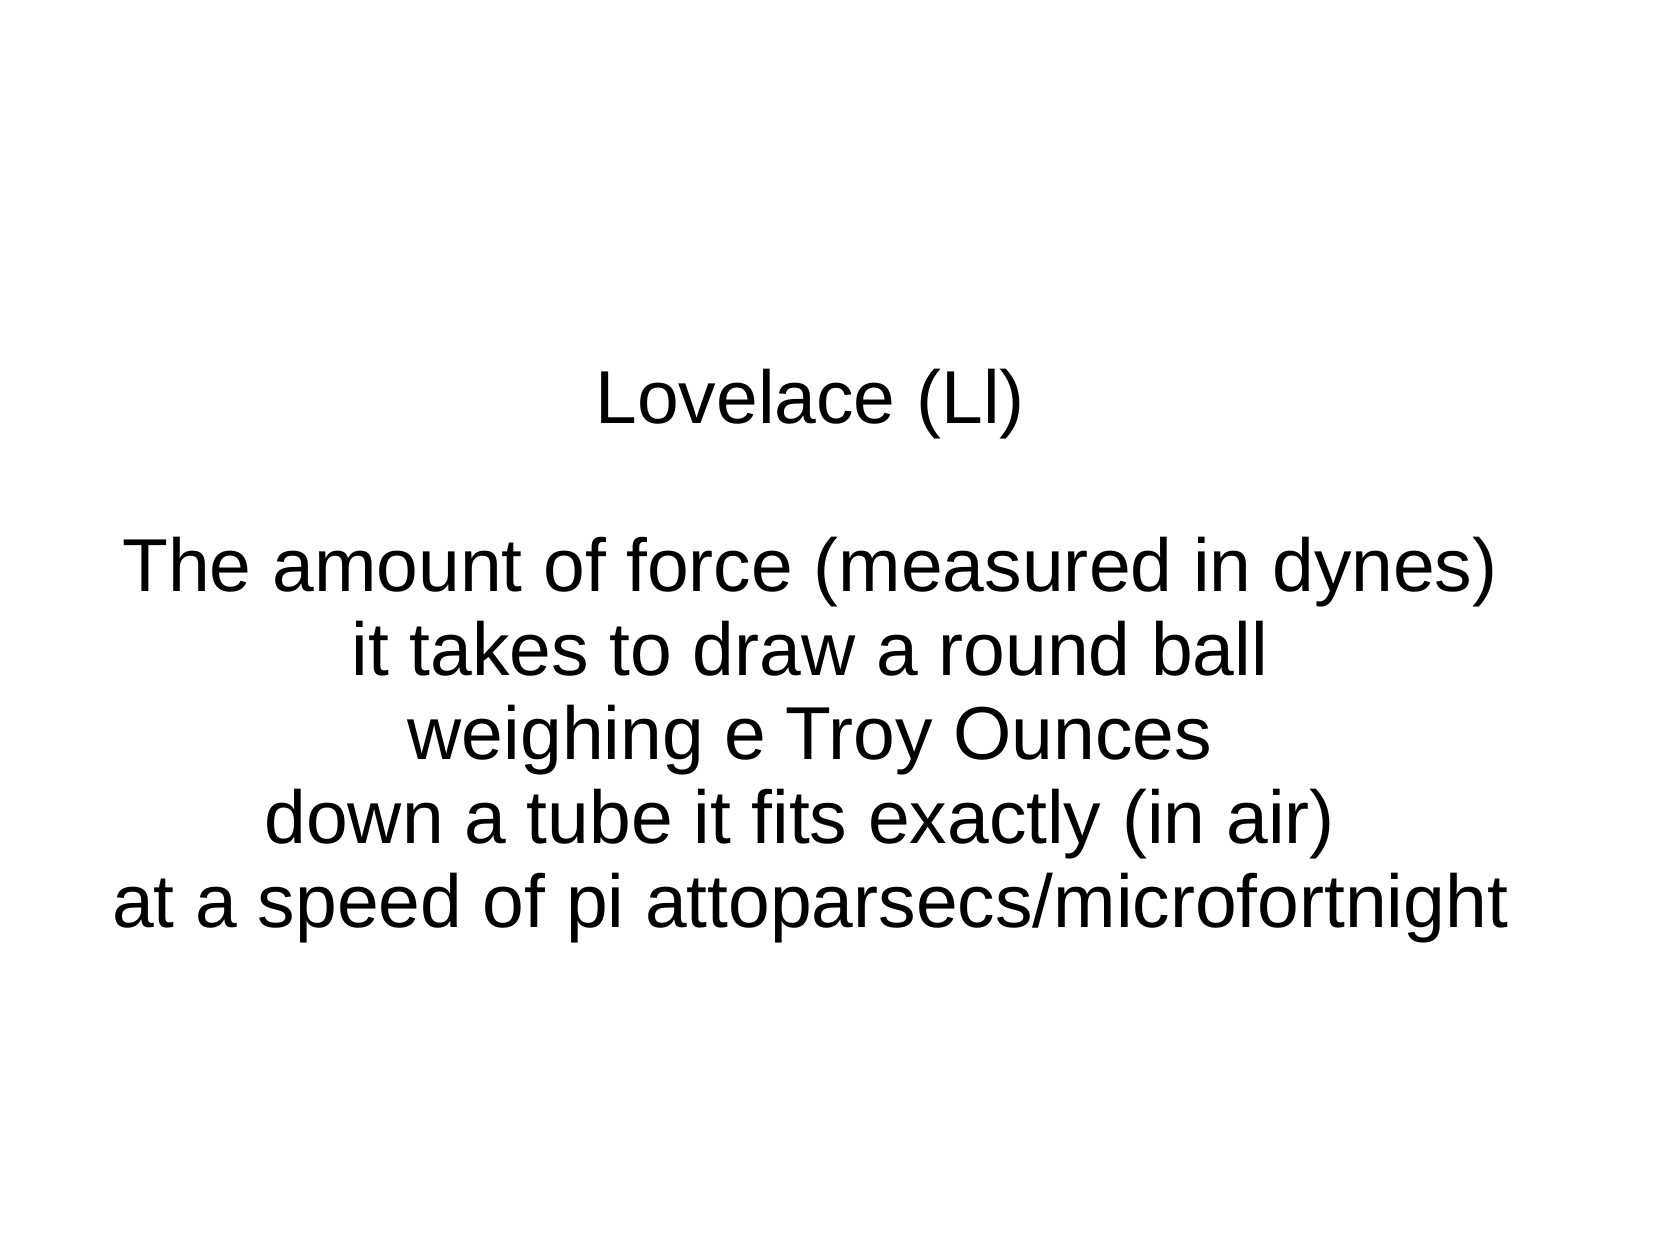

Lovelace (Ll)
The amount of force (measured in dynes)
it takes to draw a round ball
weighing e Troy Ounces
down a tube it fits exactly (in air)
at a speed of pi attoparsecs/microfortnight